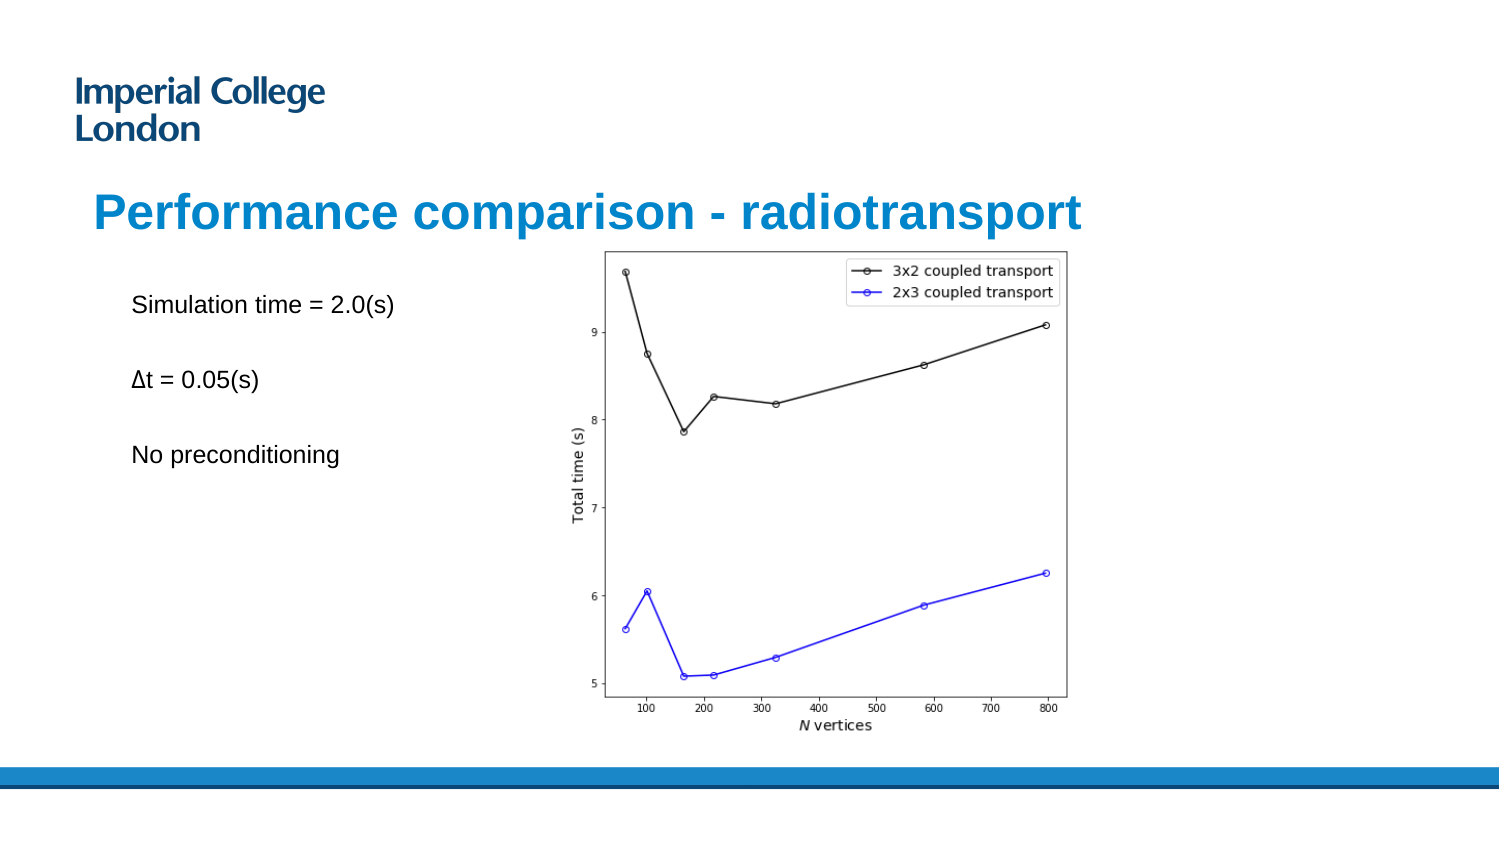

Performance comparison - radiotransport
# Simulation time = 2.0(s)
Δt = 0.05(s)
No preconditioning